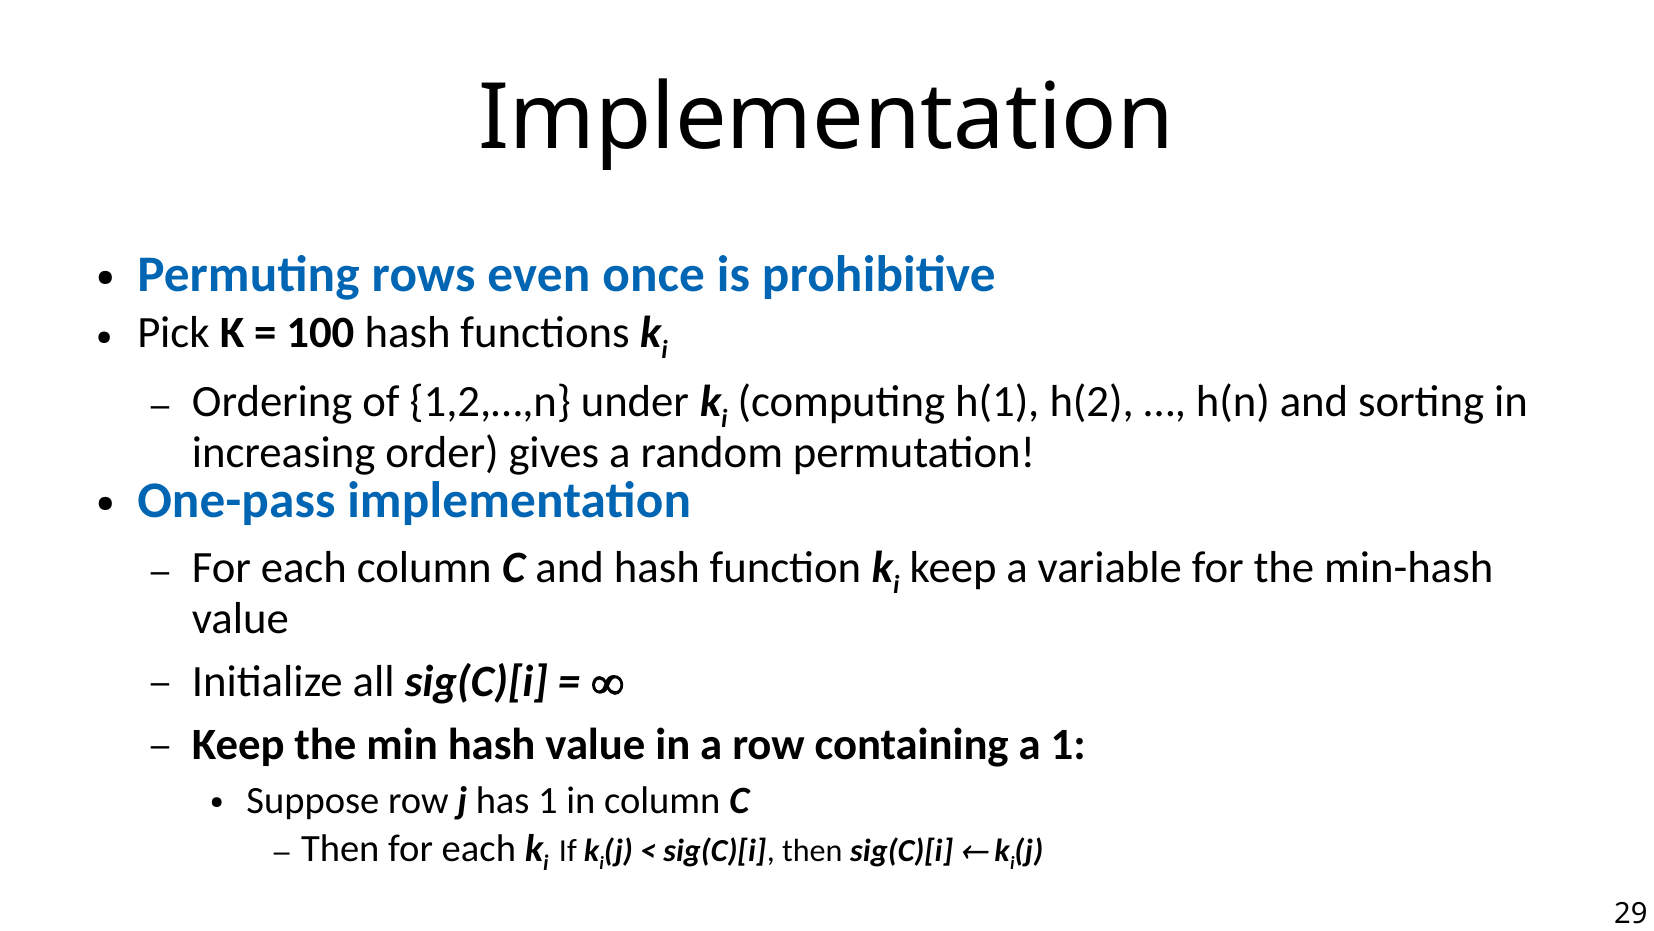

# Implementation
Permuting rows even once is prohibitive
Pick K = 100 hash functions ki
Ordering of {1,2,…,n} under ki (computing h(1), h(2), …, h(n) and sorting in increasing order) gives a random permutation!
One-pass implementation
For each column C and hash function ki keep a variable for the min-hash value
Initialize all sig(C)[i] = 
Keep the min hash value in a row containing a 1:
Suppose row j has 1 in column C
Then for each ki If ki(j) < sig(C)[i], then sig(C)[i]  ki(j)
29